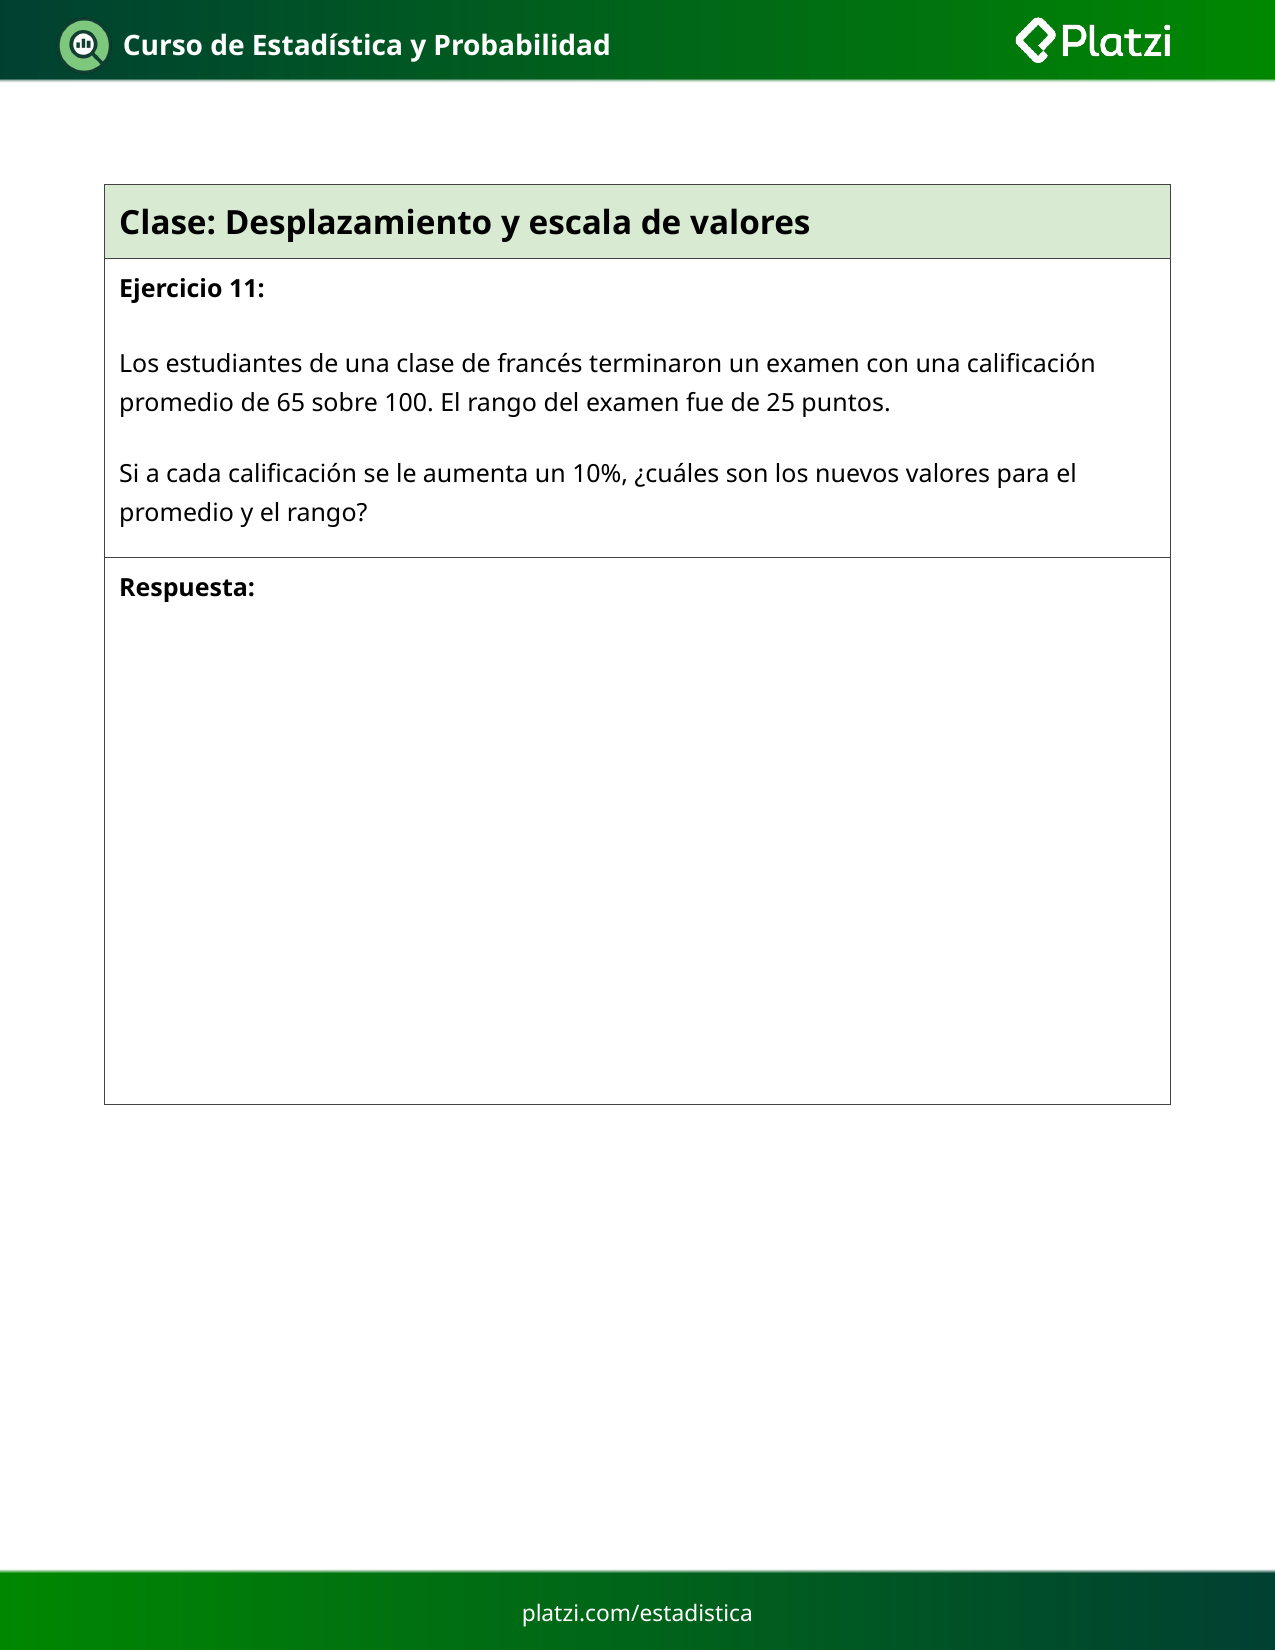

Curso de Estadística y Probabilidad
| Clase: Desplazamiento y escala de valores |
| --- |
| Ejercicio 11: Los estudiantes de una clase de francés terminaron un examen con una calificación promedio de 65 sobre 100. El rango del examen fue de 25 puntos. Si a cada calificación se le aumenta un 10%, ¿cuáles son los nuevos valores para el promedio y el rango? |
| Respuesta: |
# platzi.com/estadistica